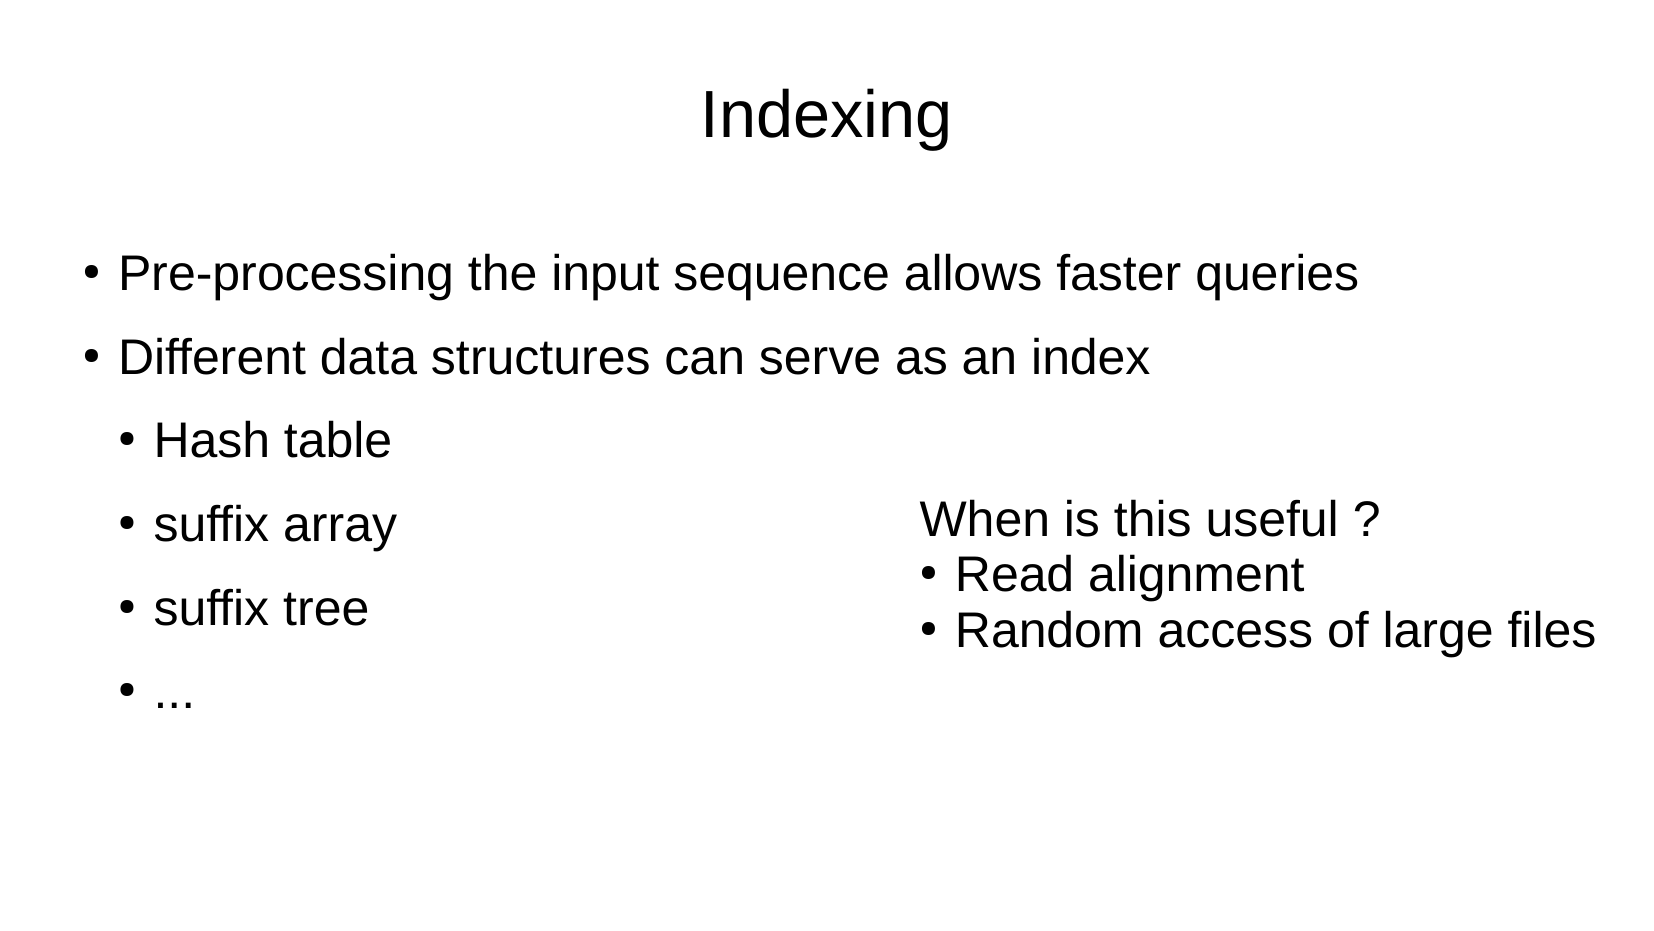

# Indexing
Pre-processing the input sequence allows faster queries
Different data structures can serve as an index
Hash table
suffix array
suffix tree
...
When is this useful ?
Read alignment
Random access of large files